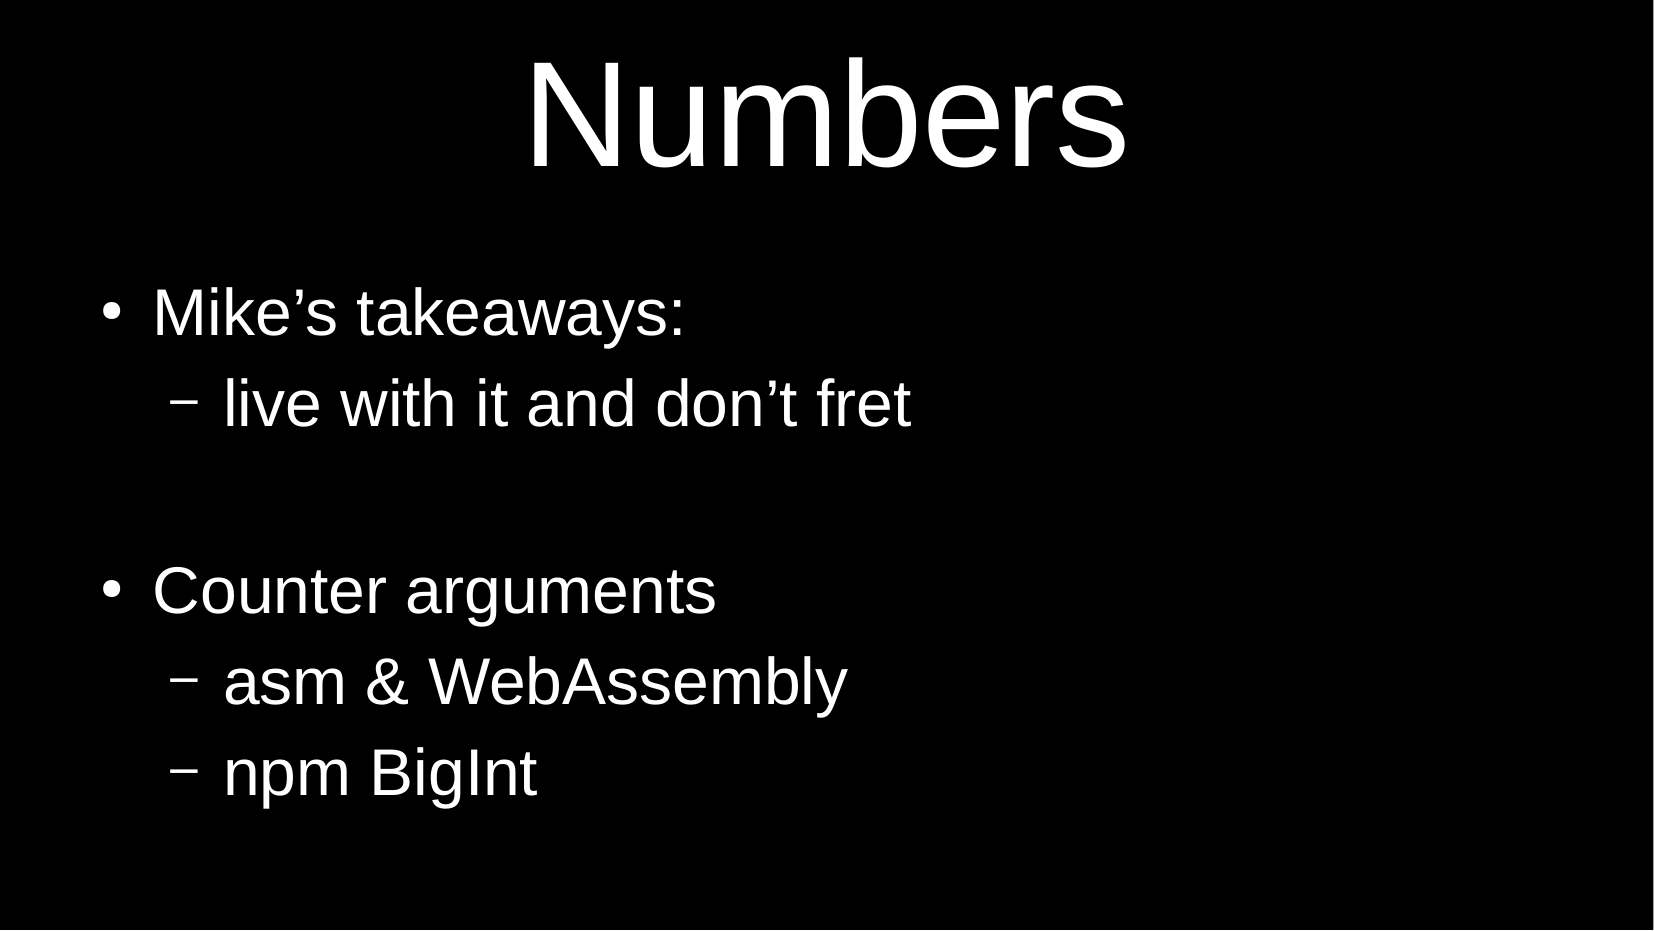

# Numbers
Mike’s takeaways:
live with it and don’t fret
Counter arguments
asm & WebAssembly
npm BigInt